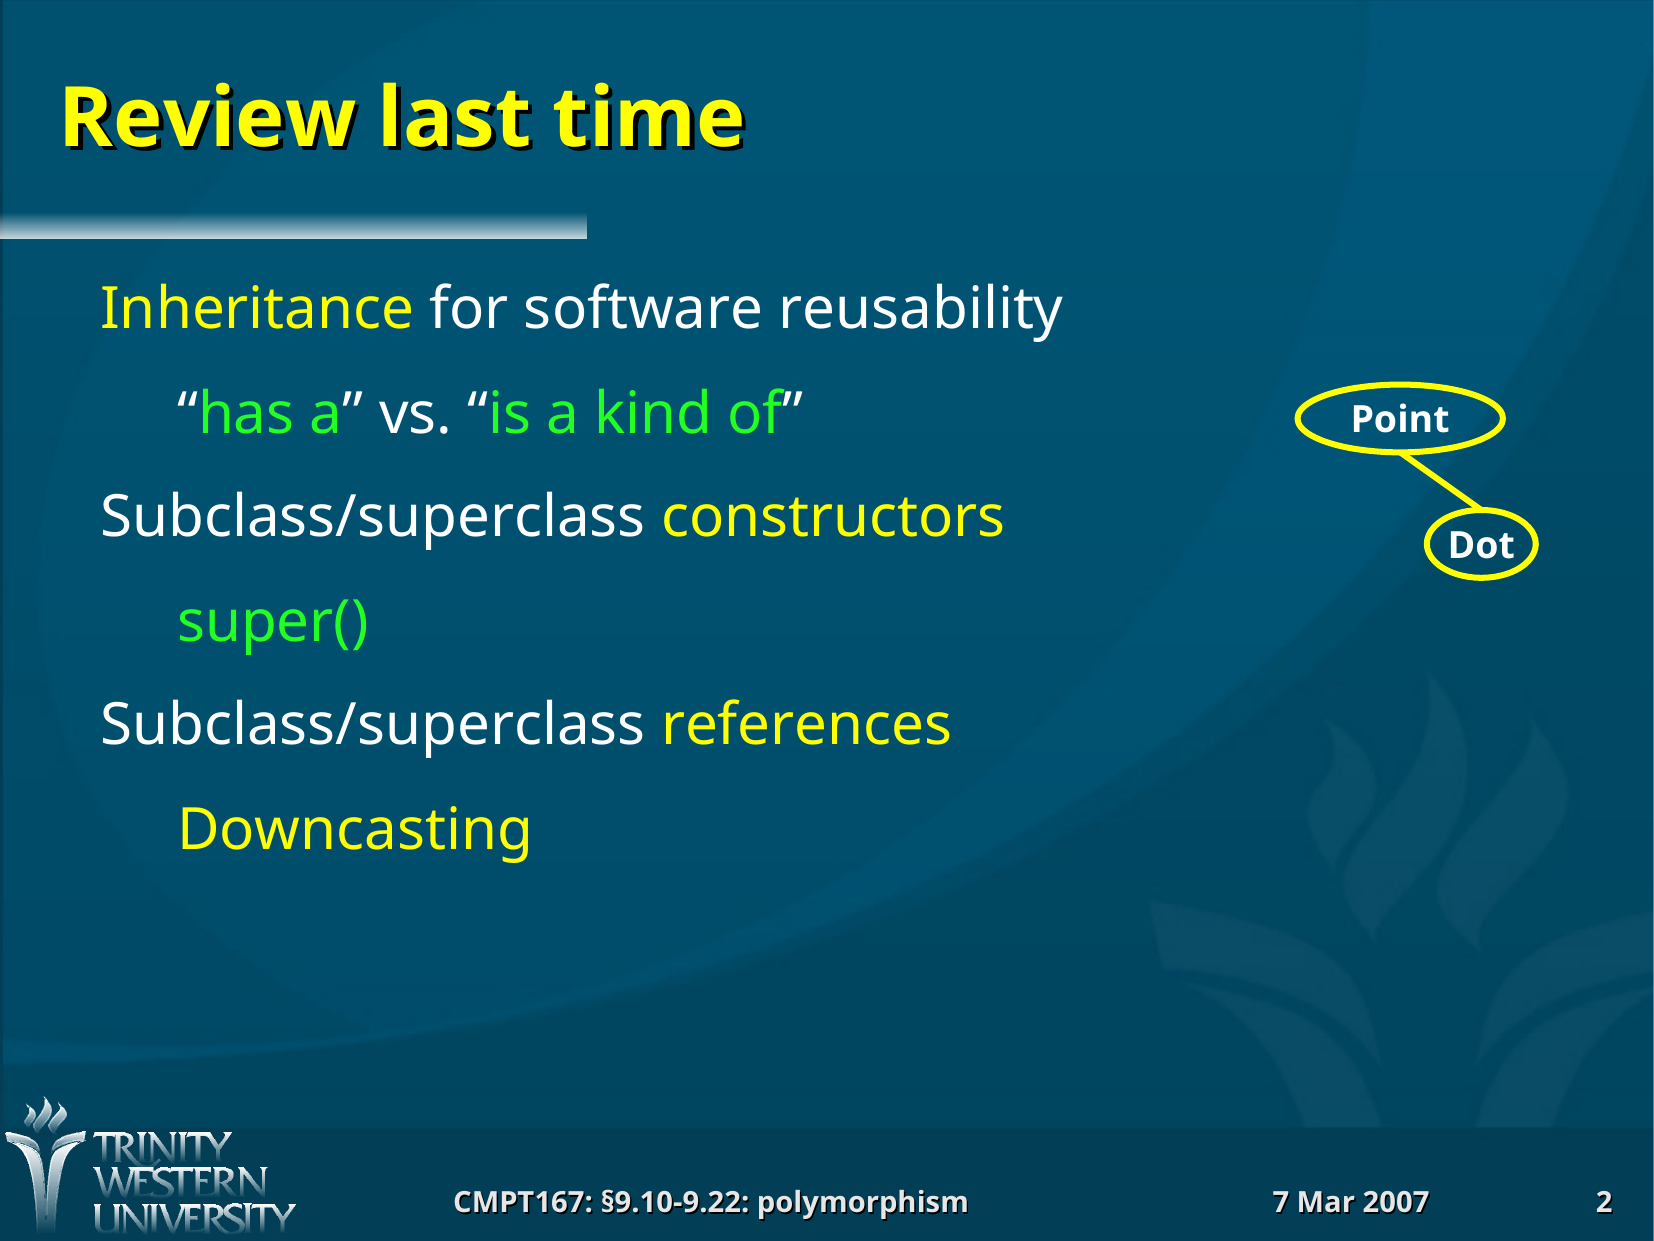

# Review last time
Inheritance for software reusability
“has a” vs. “is a kind of”
Subclass/superclass constructors
super()
Subclass/superclass references
Downcasting
Point
Dot
CMPT167: §9.10-9.22: polymorphism
7 Mar 2007
2